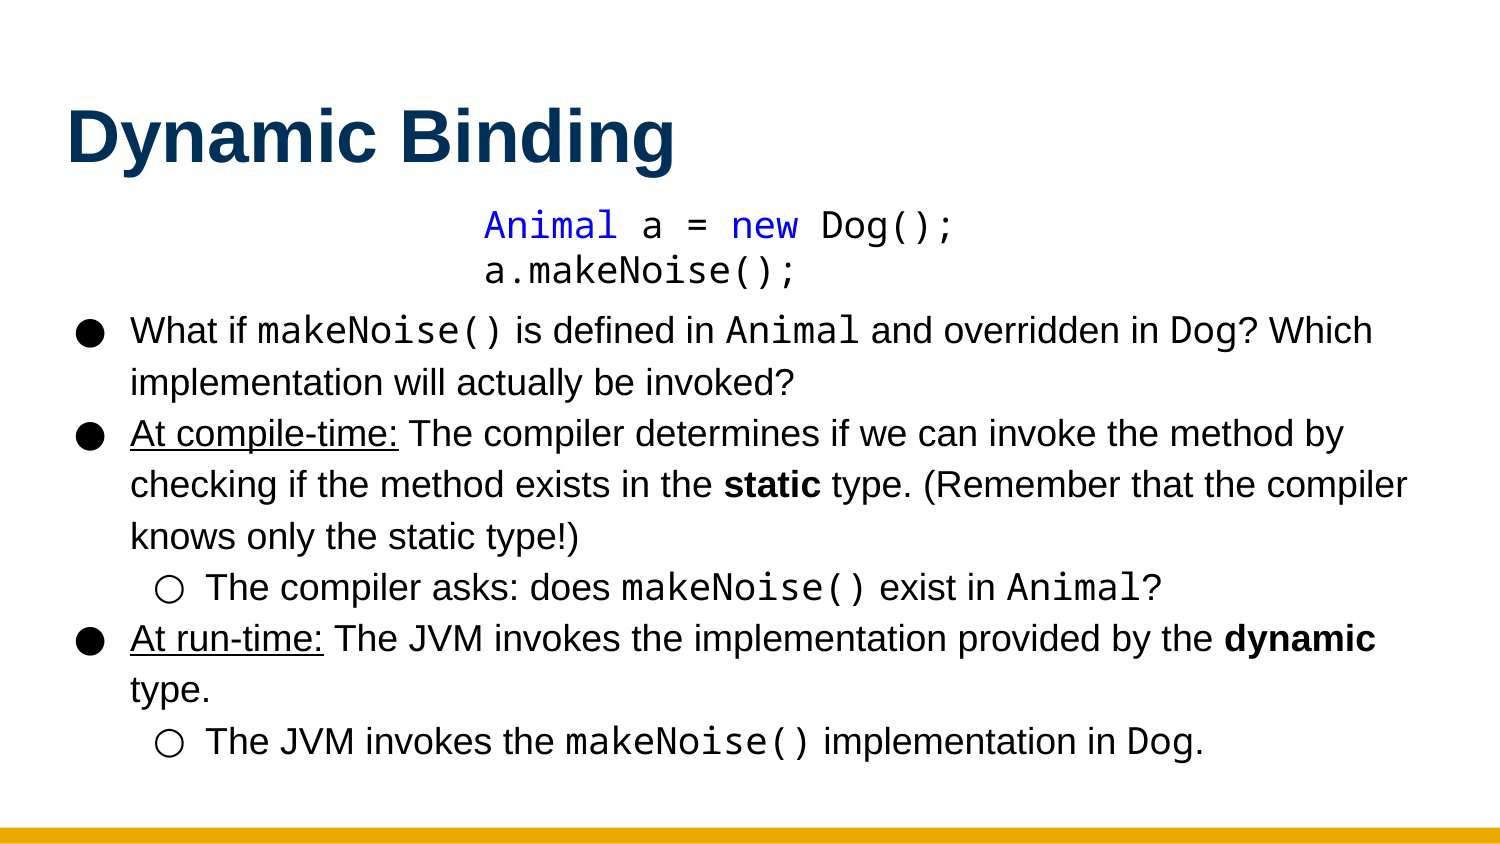

# Dynamic Binding
What if makeNoise() is defined in Animal and overridden in Dog? Which implementation will actually be invoked?
At compile-time: The compiler determines if we can invoke the method by checking if the method exists in the static type. (Remember that the compiler knows only the static type!)
The compiler asks: does makeNoise() exist in Animal?
At run-time: The JVM invokes the implementation provided by the dynamic type.
The JVM invokes the makeNoise() implementation in Dog.
Animal a = new Dog();
a.makeNoise();